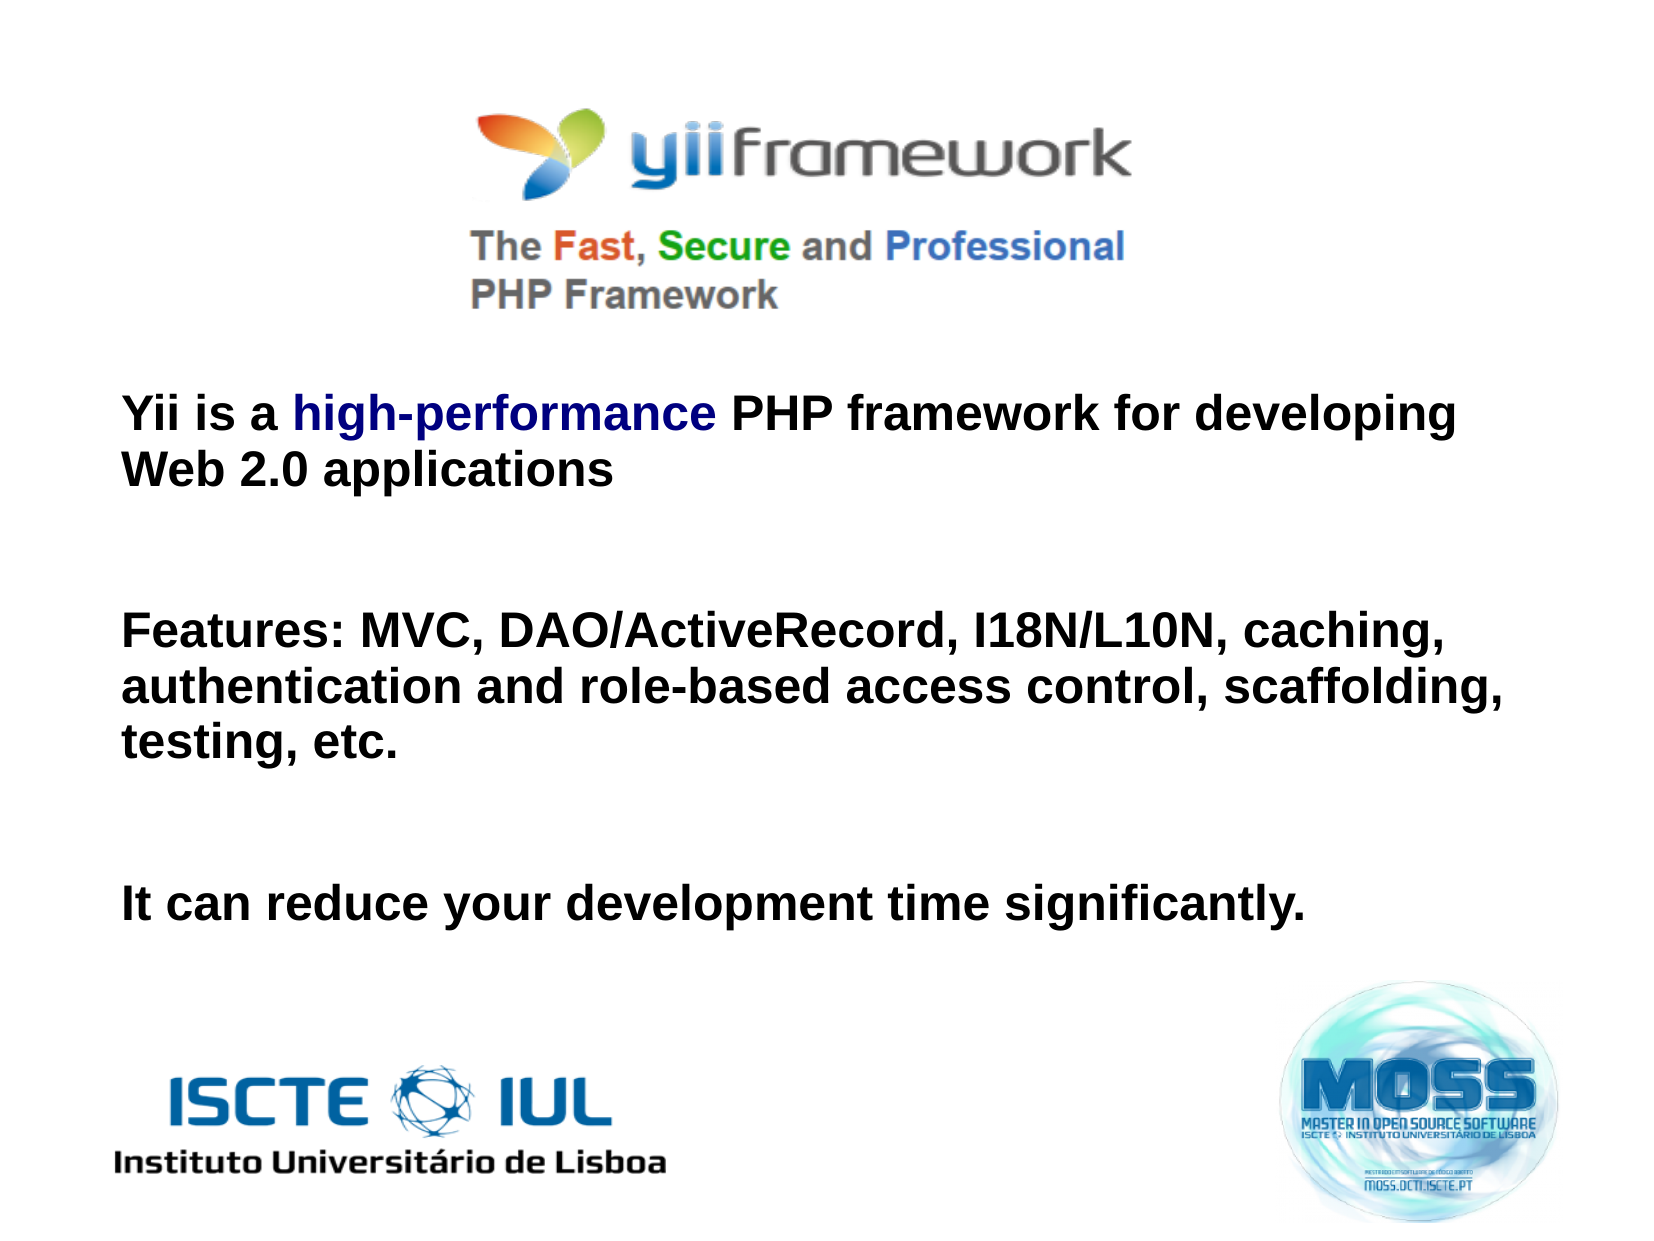

#
Yii is a high-performance PHP framework for developing Web 2.0 applications
Features: MVC, DAO/ActiveRecord, I18N/L10N, caching, authentication and role-based access control, scaffolding, testing, etc.
It can reduce your development time significantly.